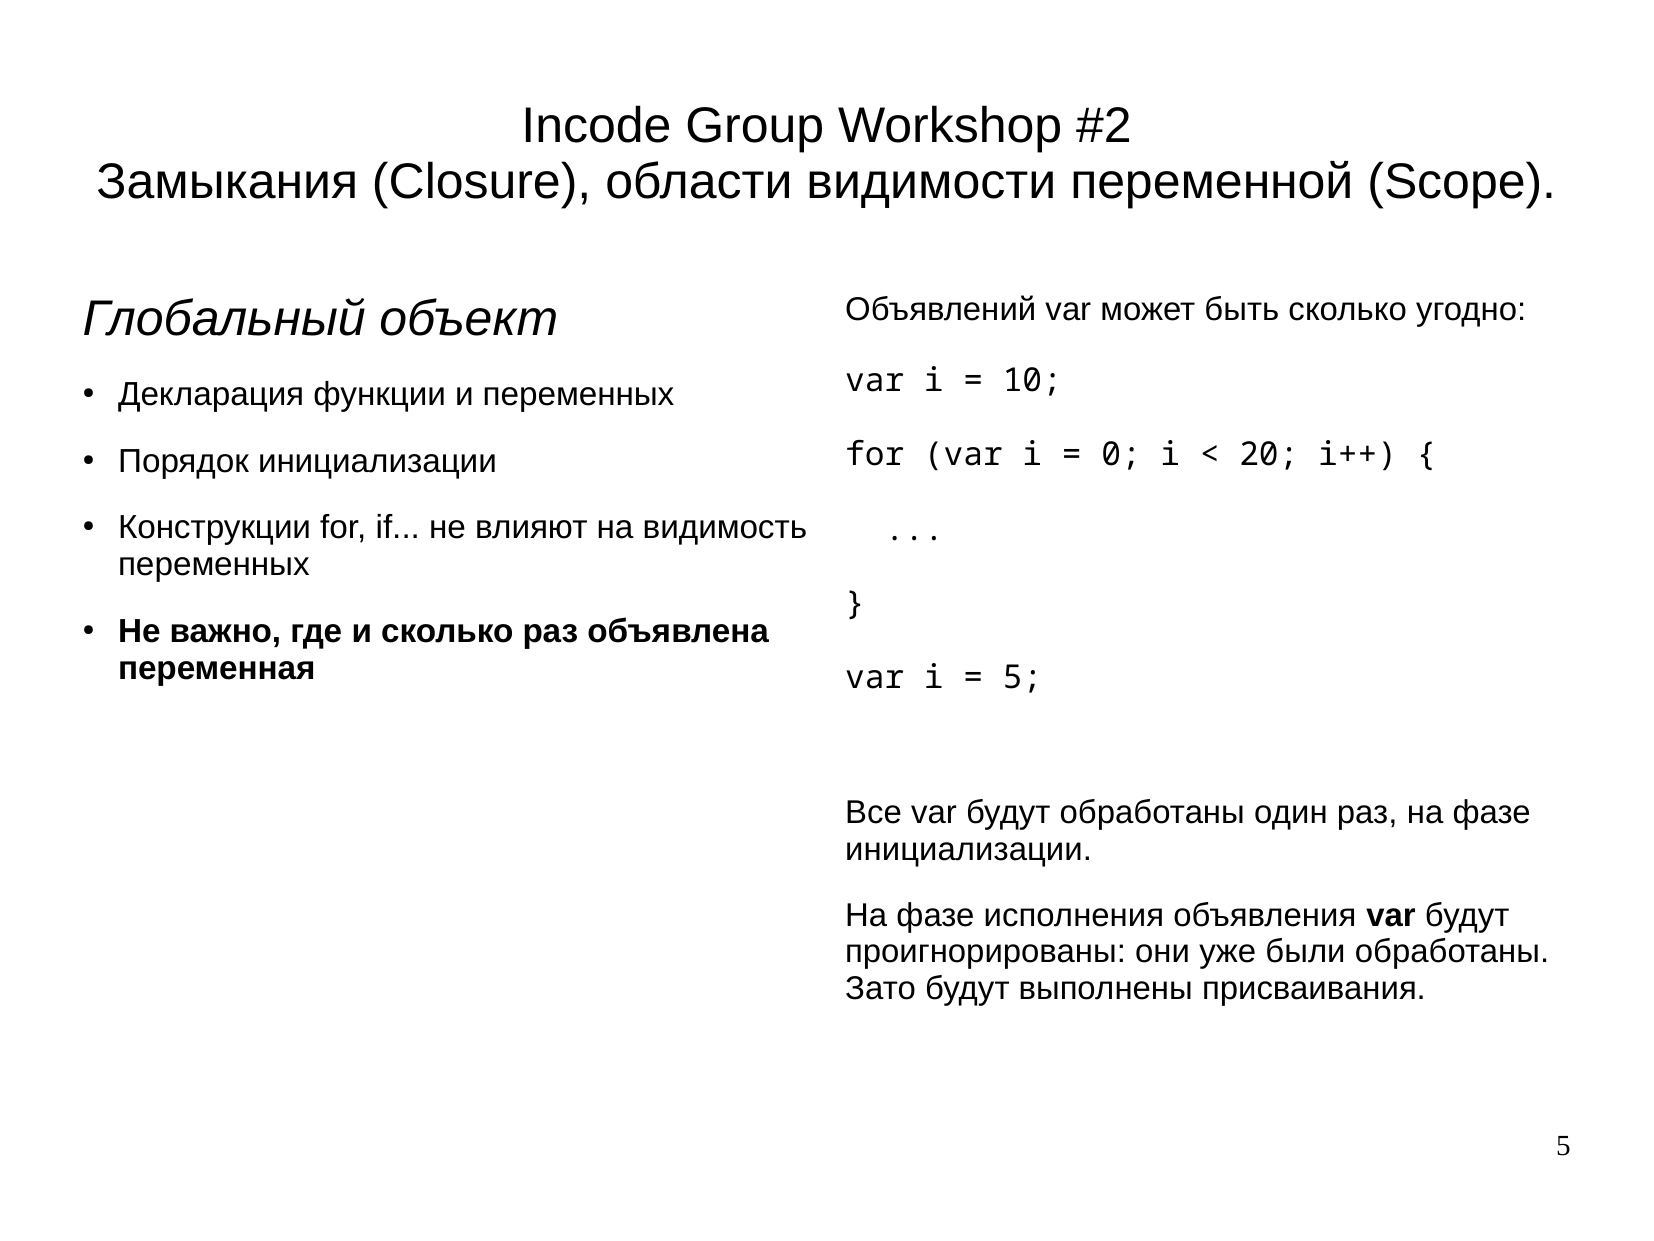

# Incode Group Workshop #2 Замыкания (Closure), области видимости переменной (Scope).
Глобальный объект
Декларация функции и переменных
Порядок инициализации
Конструкции for, if... не влияют на видимость переменных
Не важно, где и сколько раз объявлена переменная
Объявлений var может быть сколько угодно:
var i = 10;
for (var i = 0; i < 20; i++) {
 ...
}
var i = 5;
Все var будут обработаны один раз, на фазе инициализации.
На фазе исполнения объявления var будут проигнорированы: они уже были обработаны. Зато будут выполнены присваивания.
5